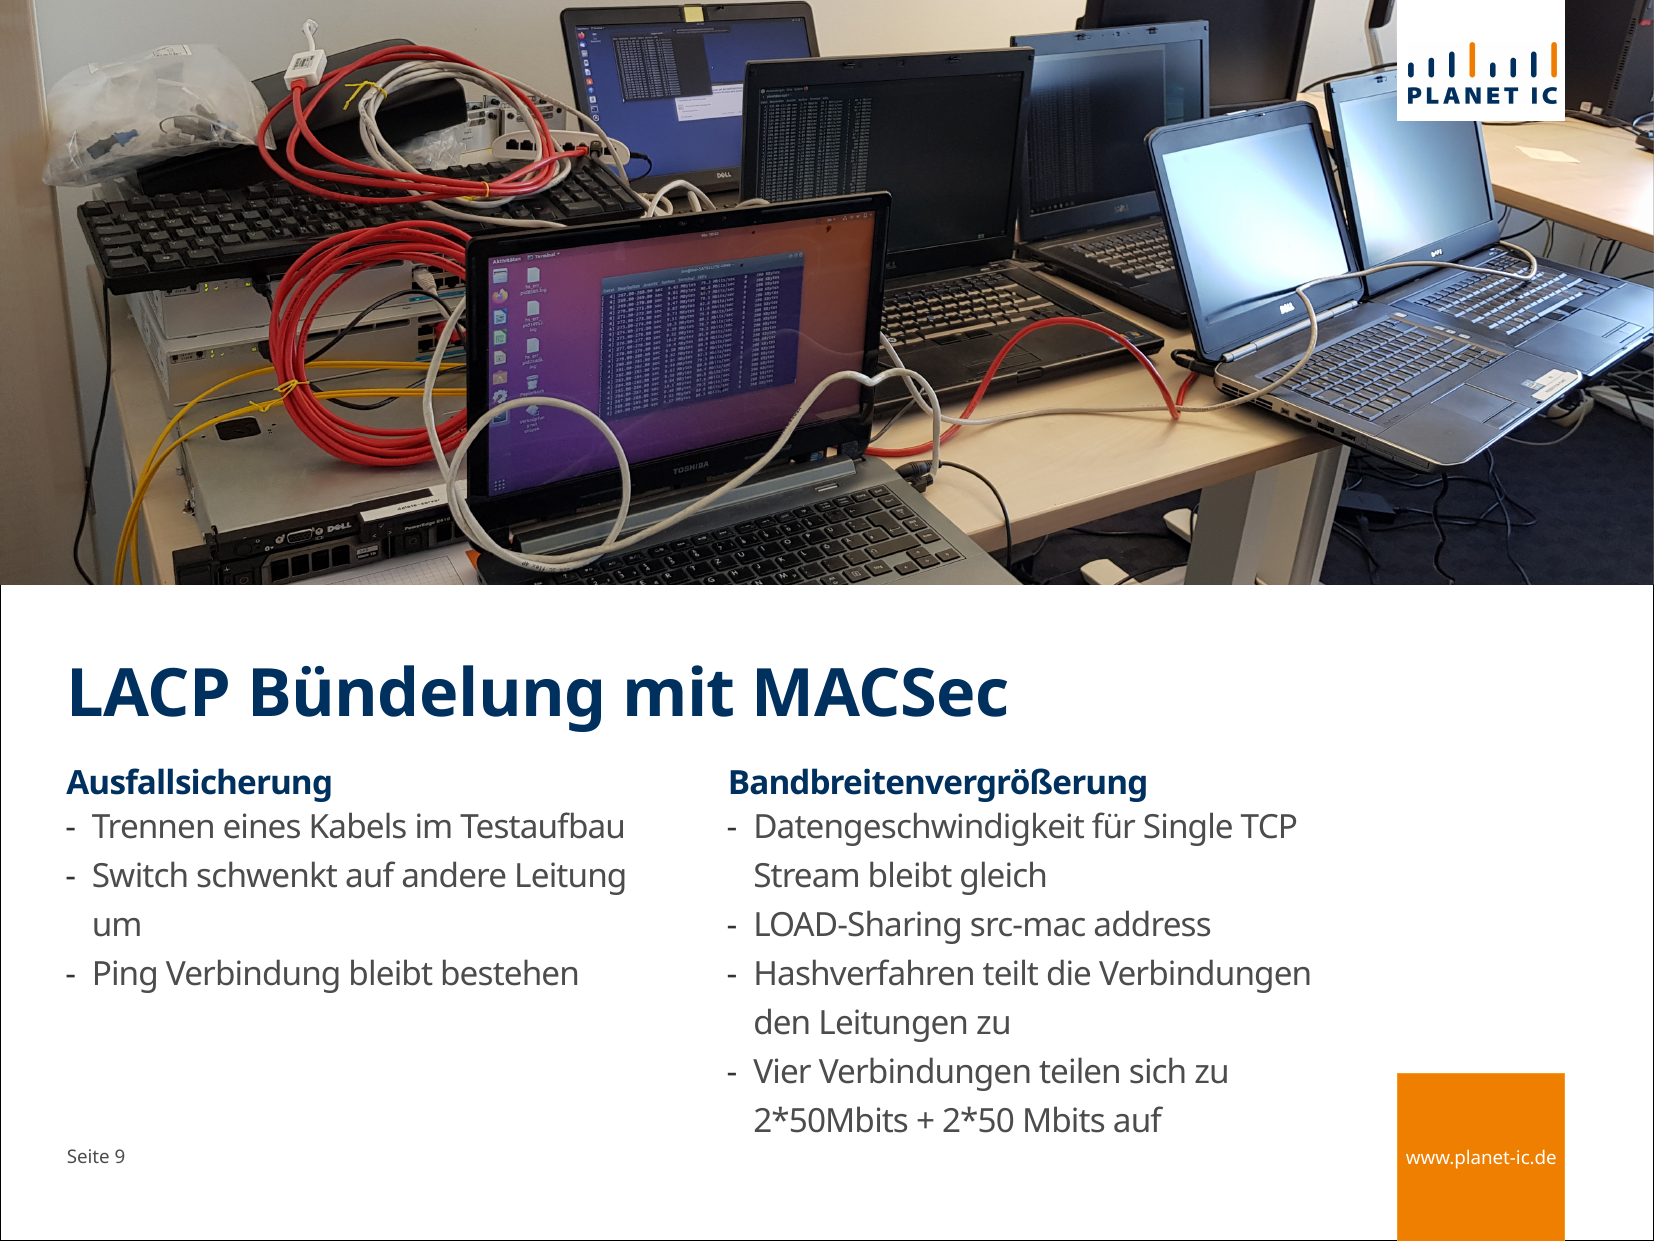

LACP Bündelung mit MACSec
Ausfallsicherung
Bandbreitenvergrößerung
Trennen eines Kabels im Testaufbau
Switch schwenkt auf andere Leitung um
Ping Verbindung bleibt bestehen
Datengeschwindigkeit für Single TCP Stream bleibt gleich
LOAD-Sharing src-mac address
Hashverfahren teilt die Verbindungen den Leitungen zu
Vier Verbindungen teilen sich zu 2*50Mbits + 2*50 Mbits auf